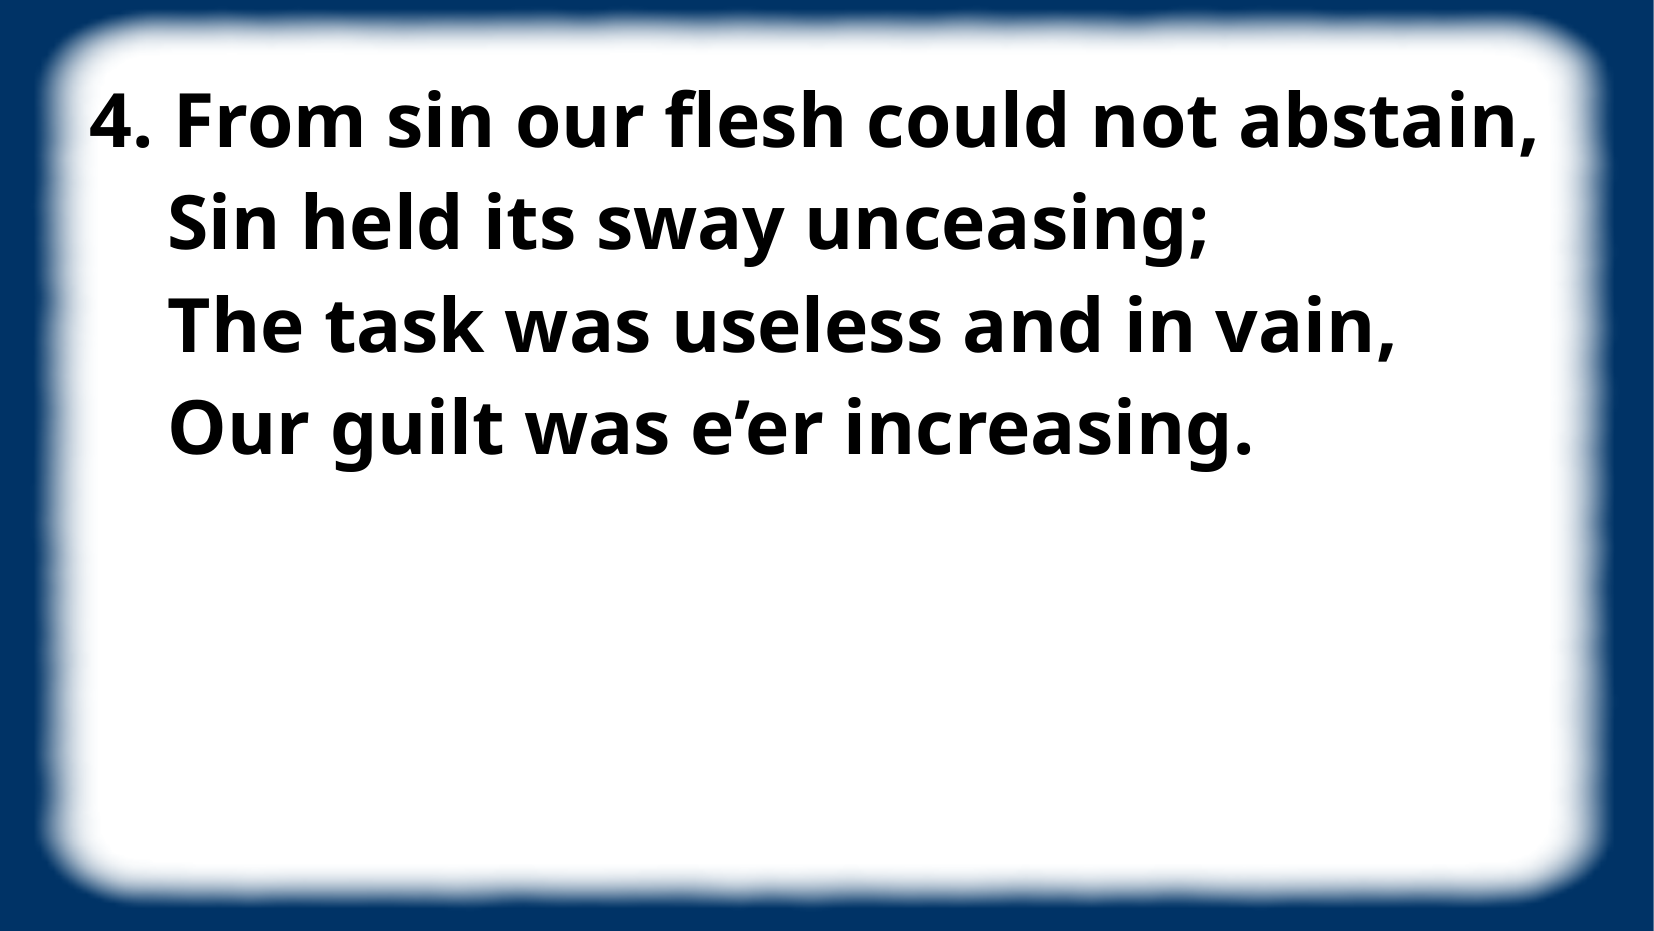

4. From sin our flesh could not abstain,
 Sin held its sway unceasing;
 The task was useless and in vain,
 Our guilt was e’er increasing.